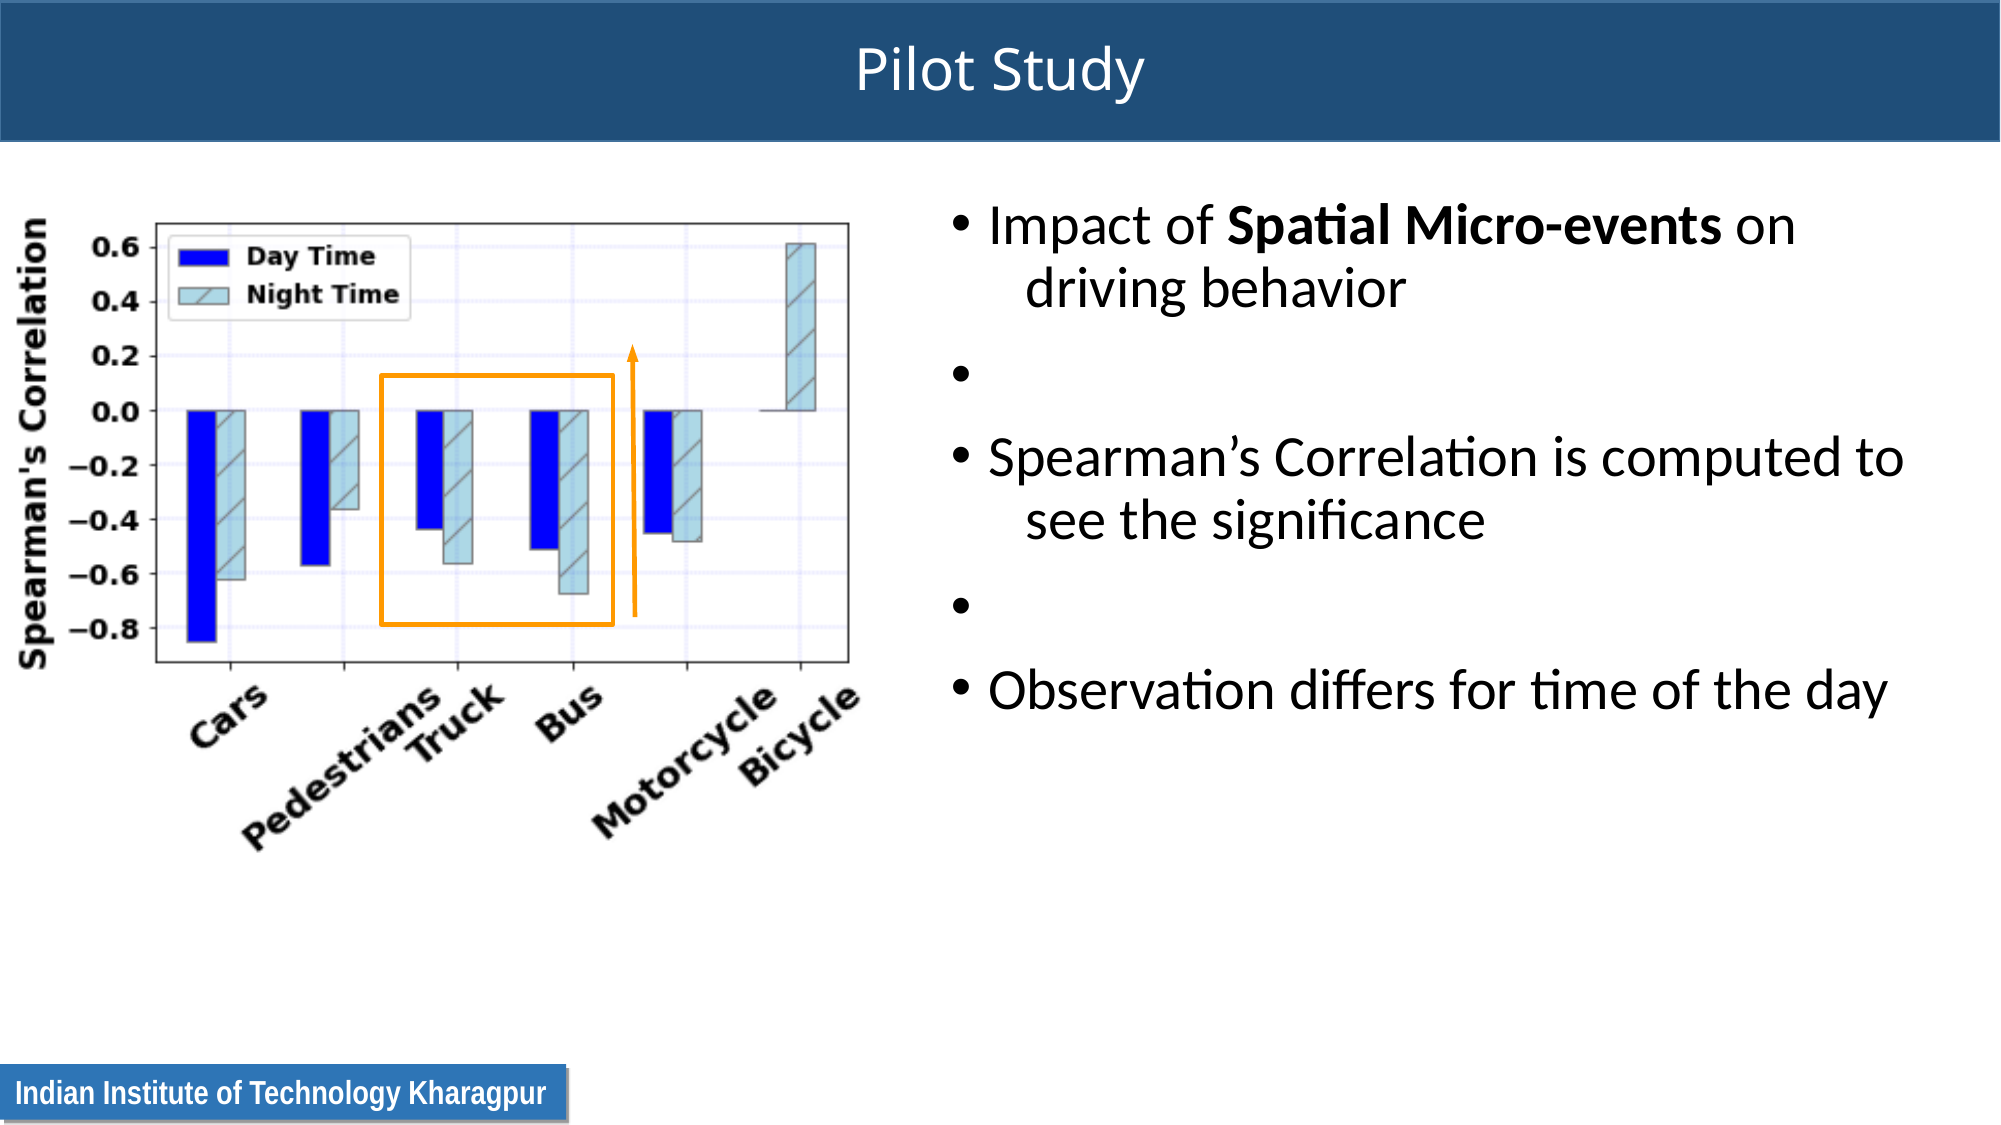

Pilot Study
# Impact of Spatial Micro-events on driving behavior
Spearman’s Correlation is computed to see the significance
Observation differs for time of the day